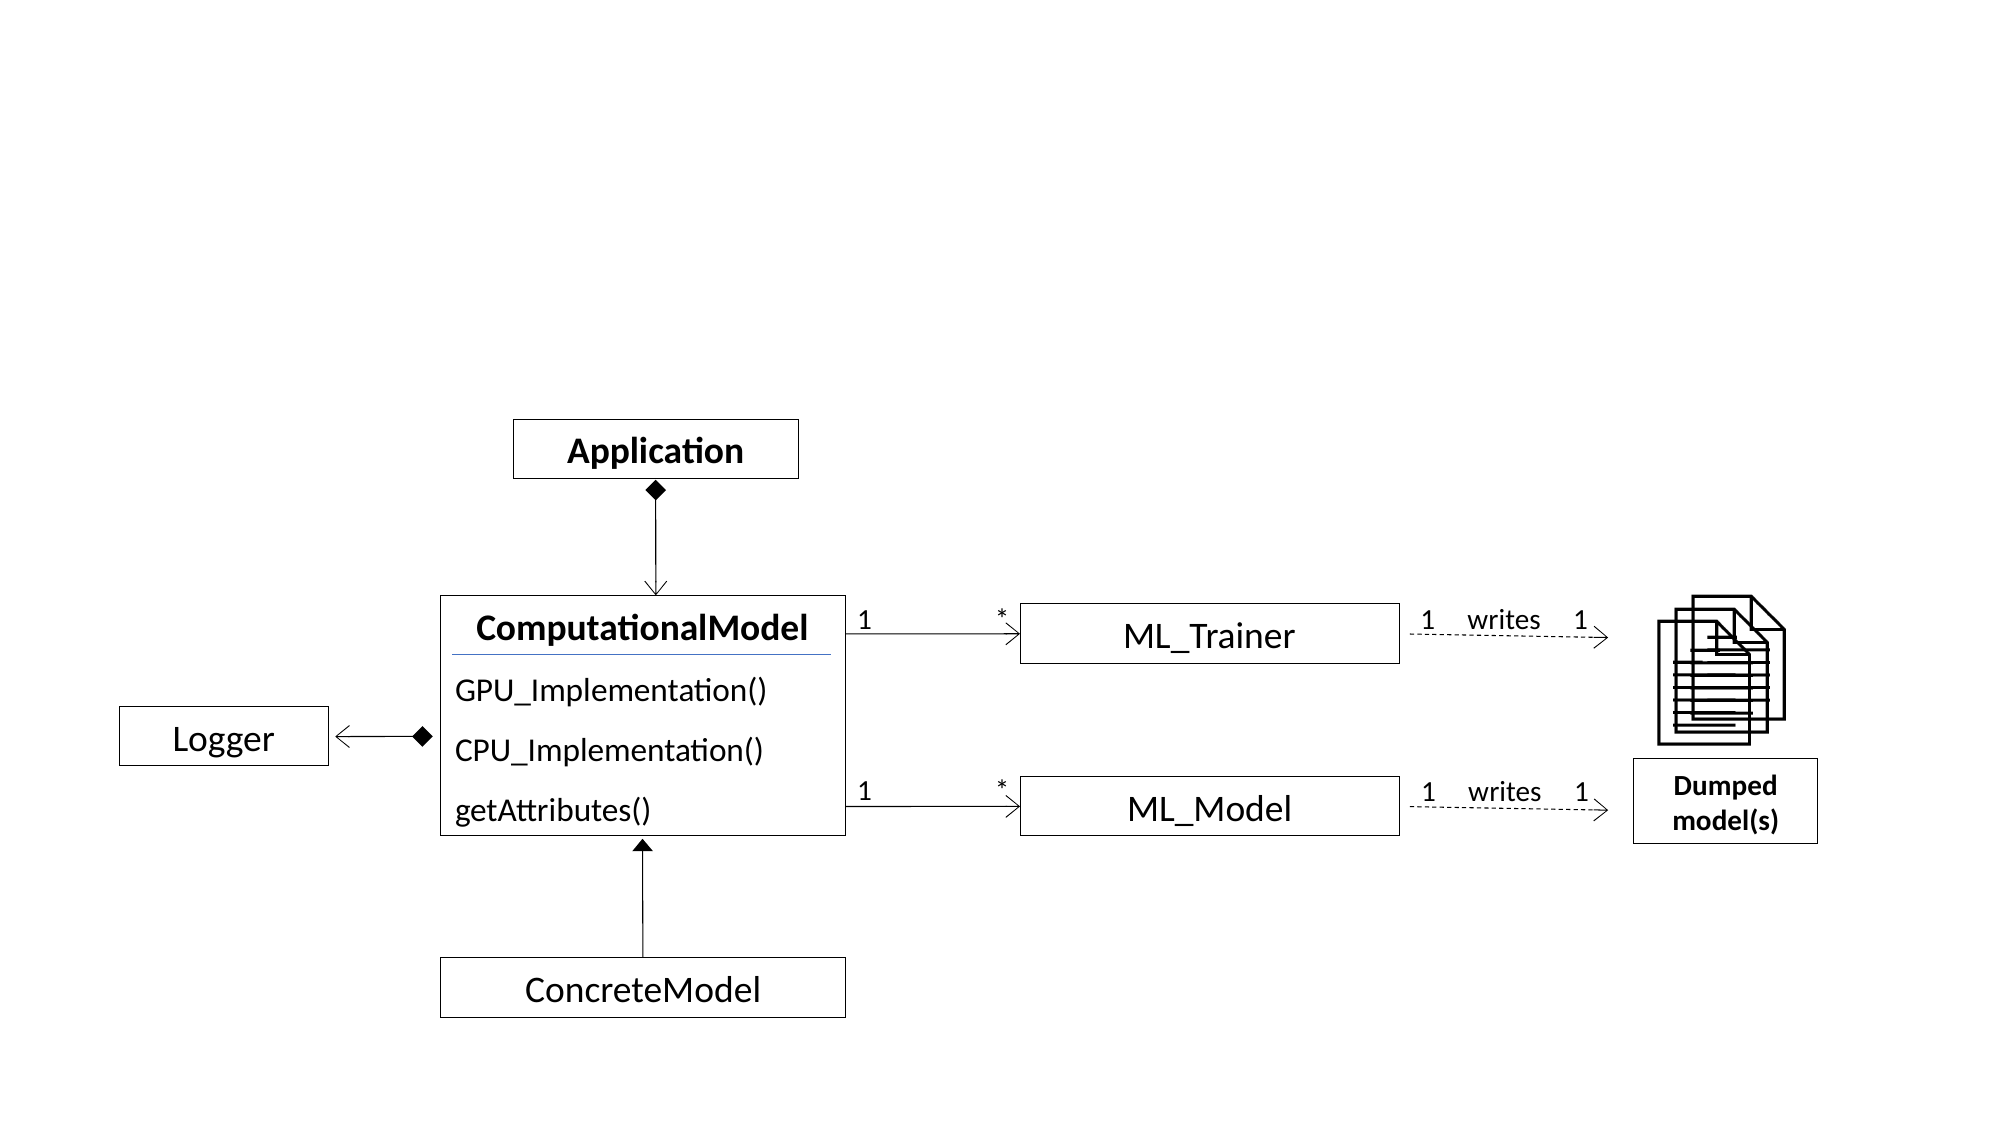

Application
1 *
1 writes 1
ComputationalModel
GPU_Implementation() CPU_Implementation()
getAttributes()
ML_Trainer
Logger
Dumped model(s)
1 *
1 writes 1
ML_Model
ConcreteModel